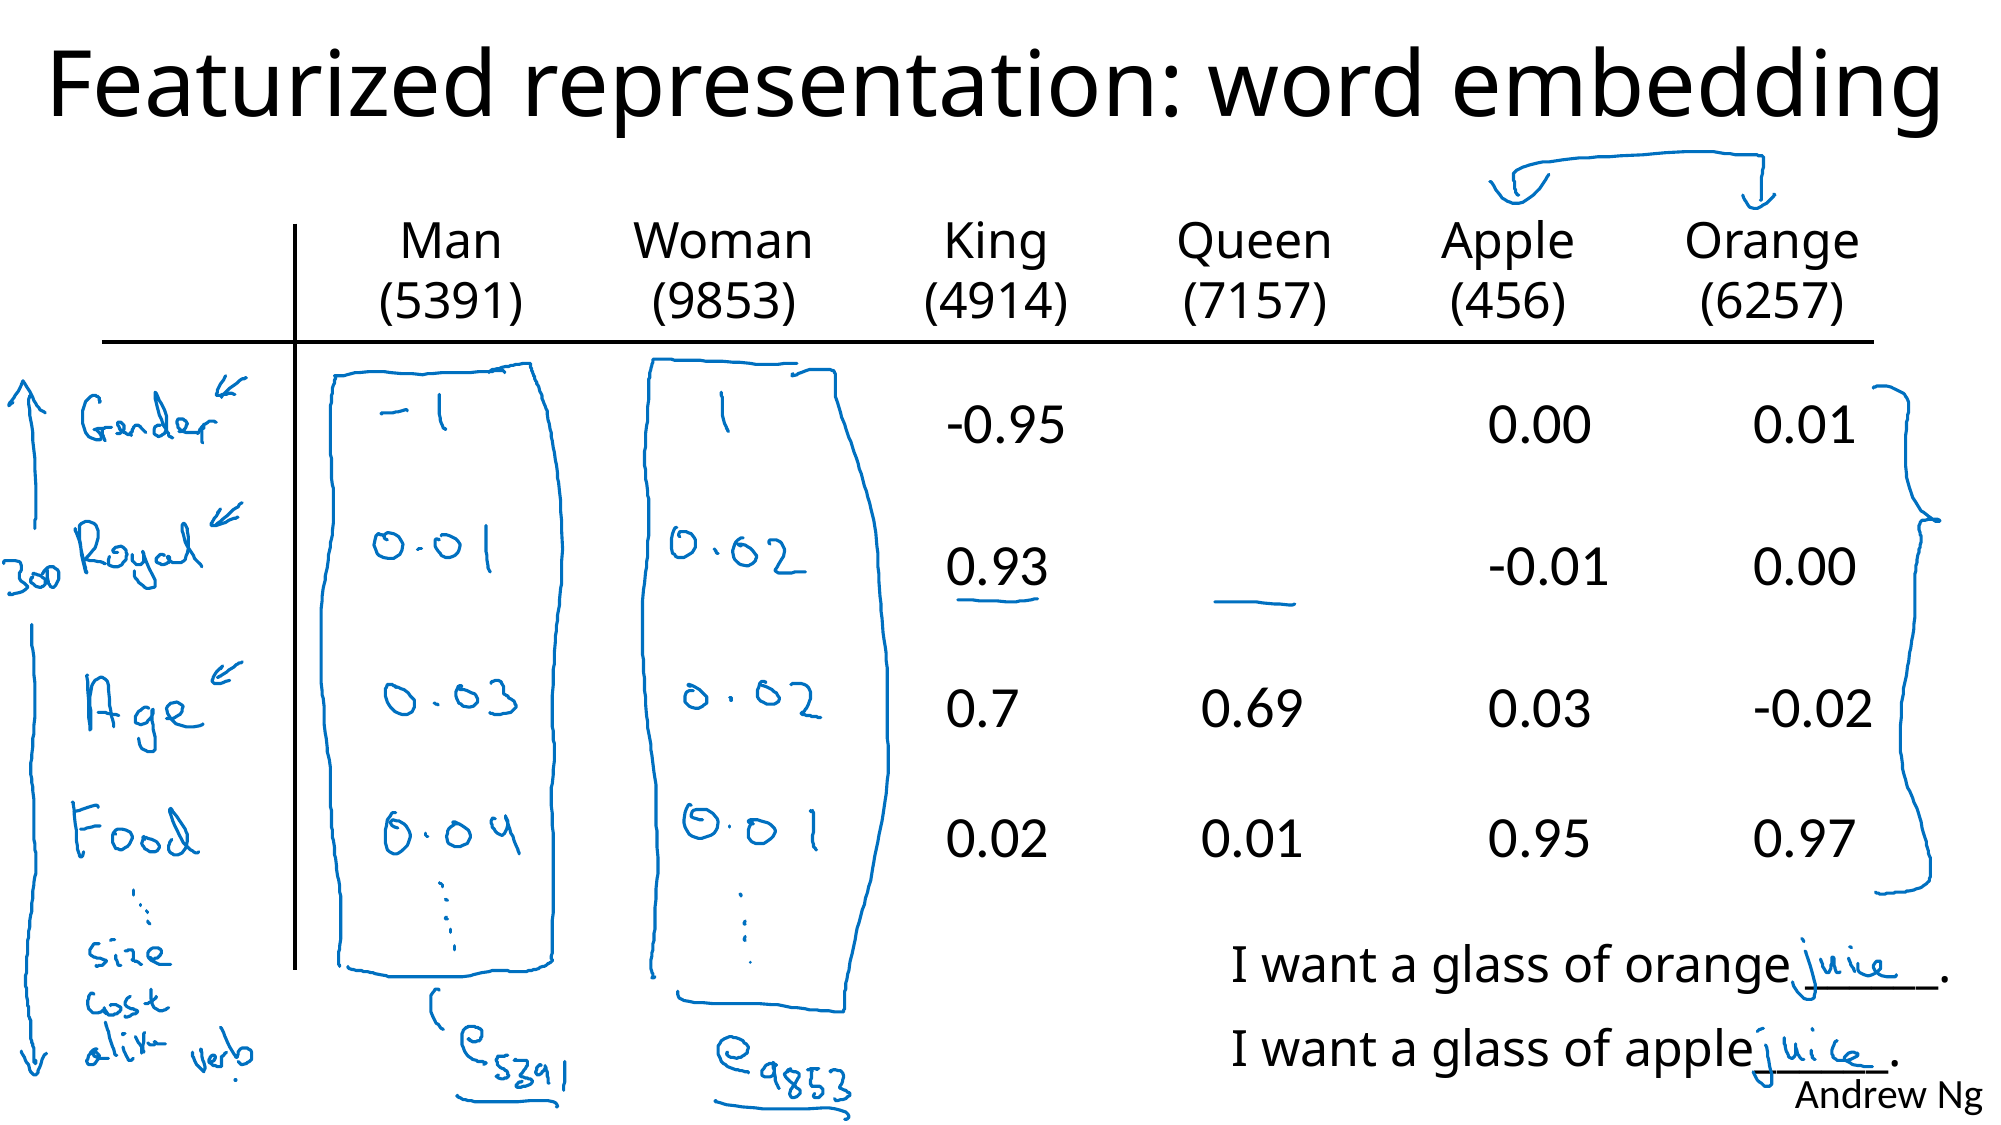

# Featurized representation: word embedding
Man
(5391)
Woman
(9853)
King
(4914)
Queen
(7157)
Apple
(456)
Orange
(6257)
-0.95
0.00
0.01
0.93
-0.01
0.00
0.7
0.69
0.03
-0.02
0.02
0.01
0.95
0.97
I want a glass of orange ______.
I want a glass of apple______.